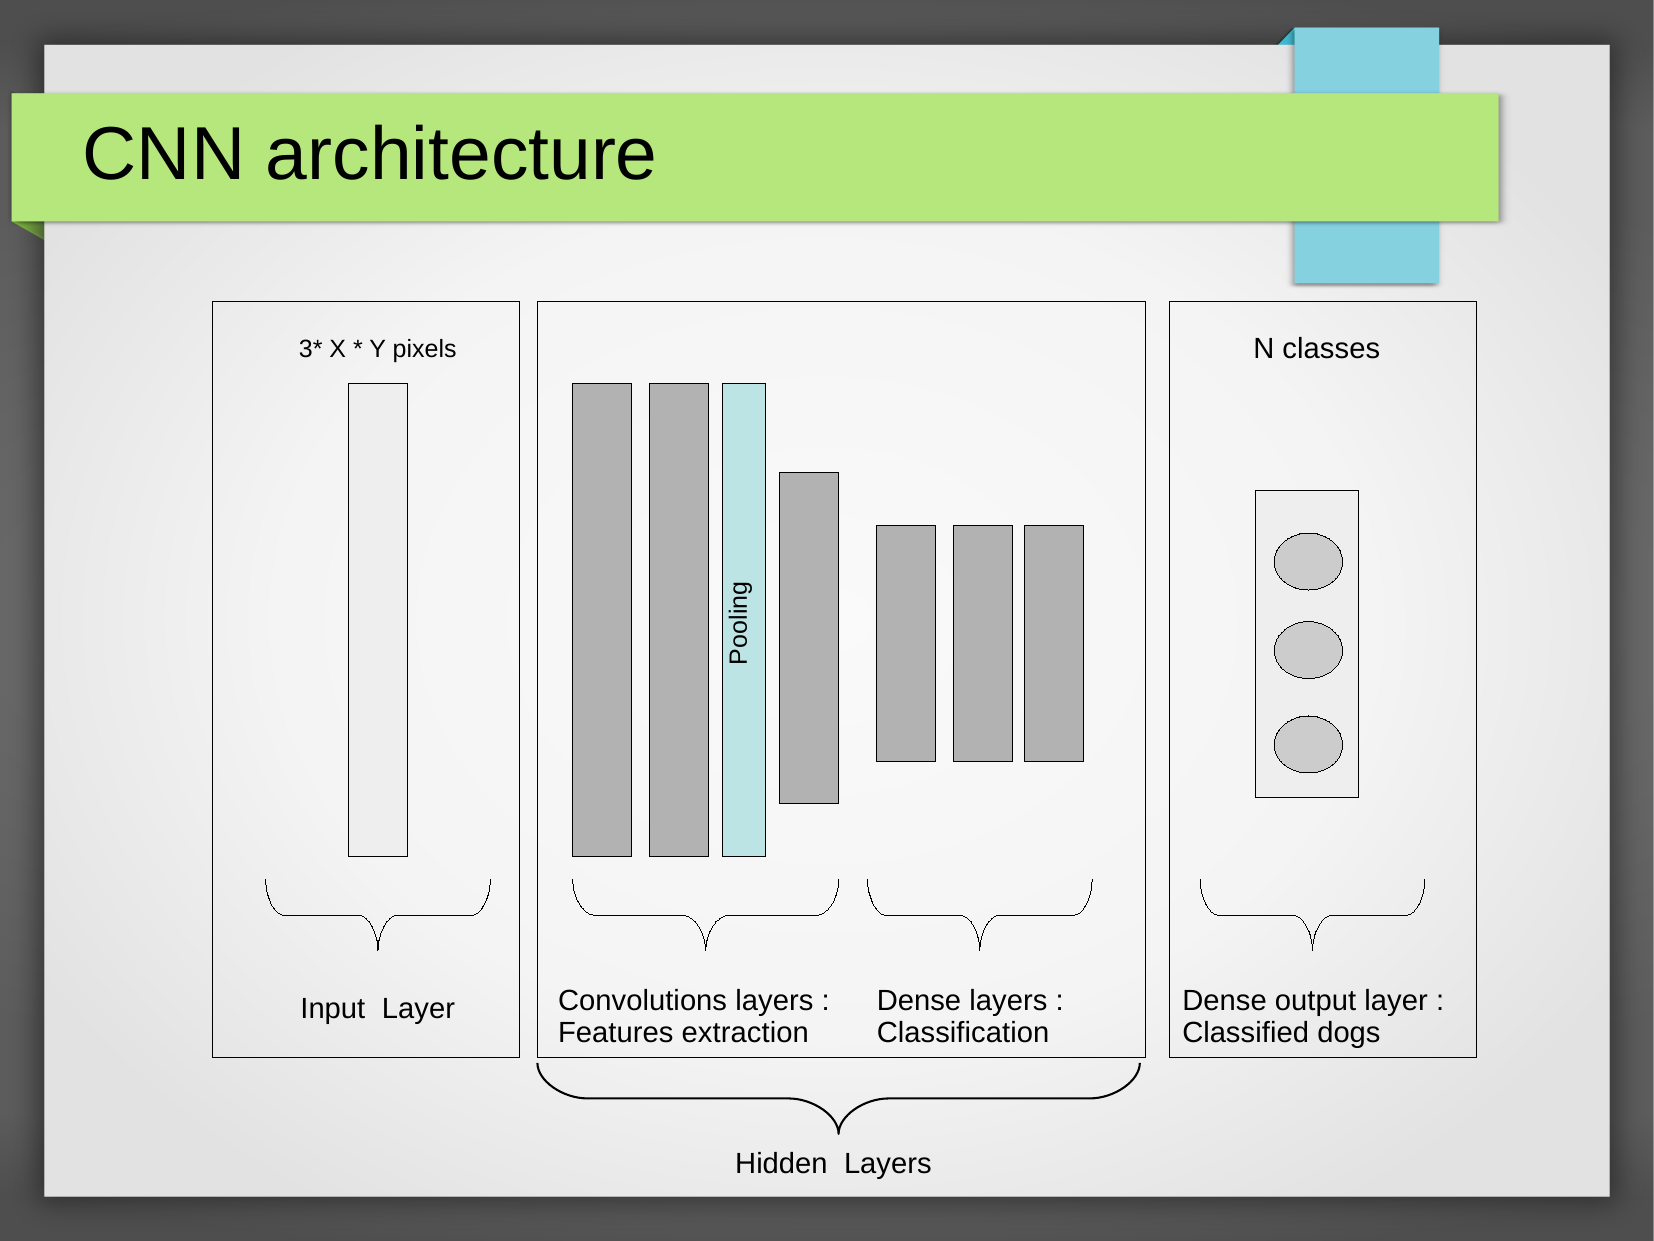

# CNN architecture
3* X * Y pixels
N classes
Pooling
Convolutions layers :
Features extraction
Dense output layer :
Classified dogs
Dense layers :
Classification
Input Layer
Hidden Layers